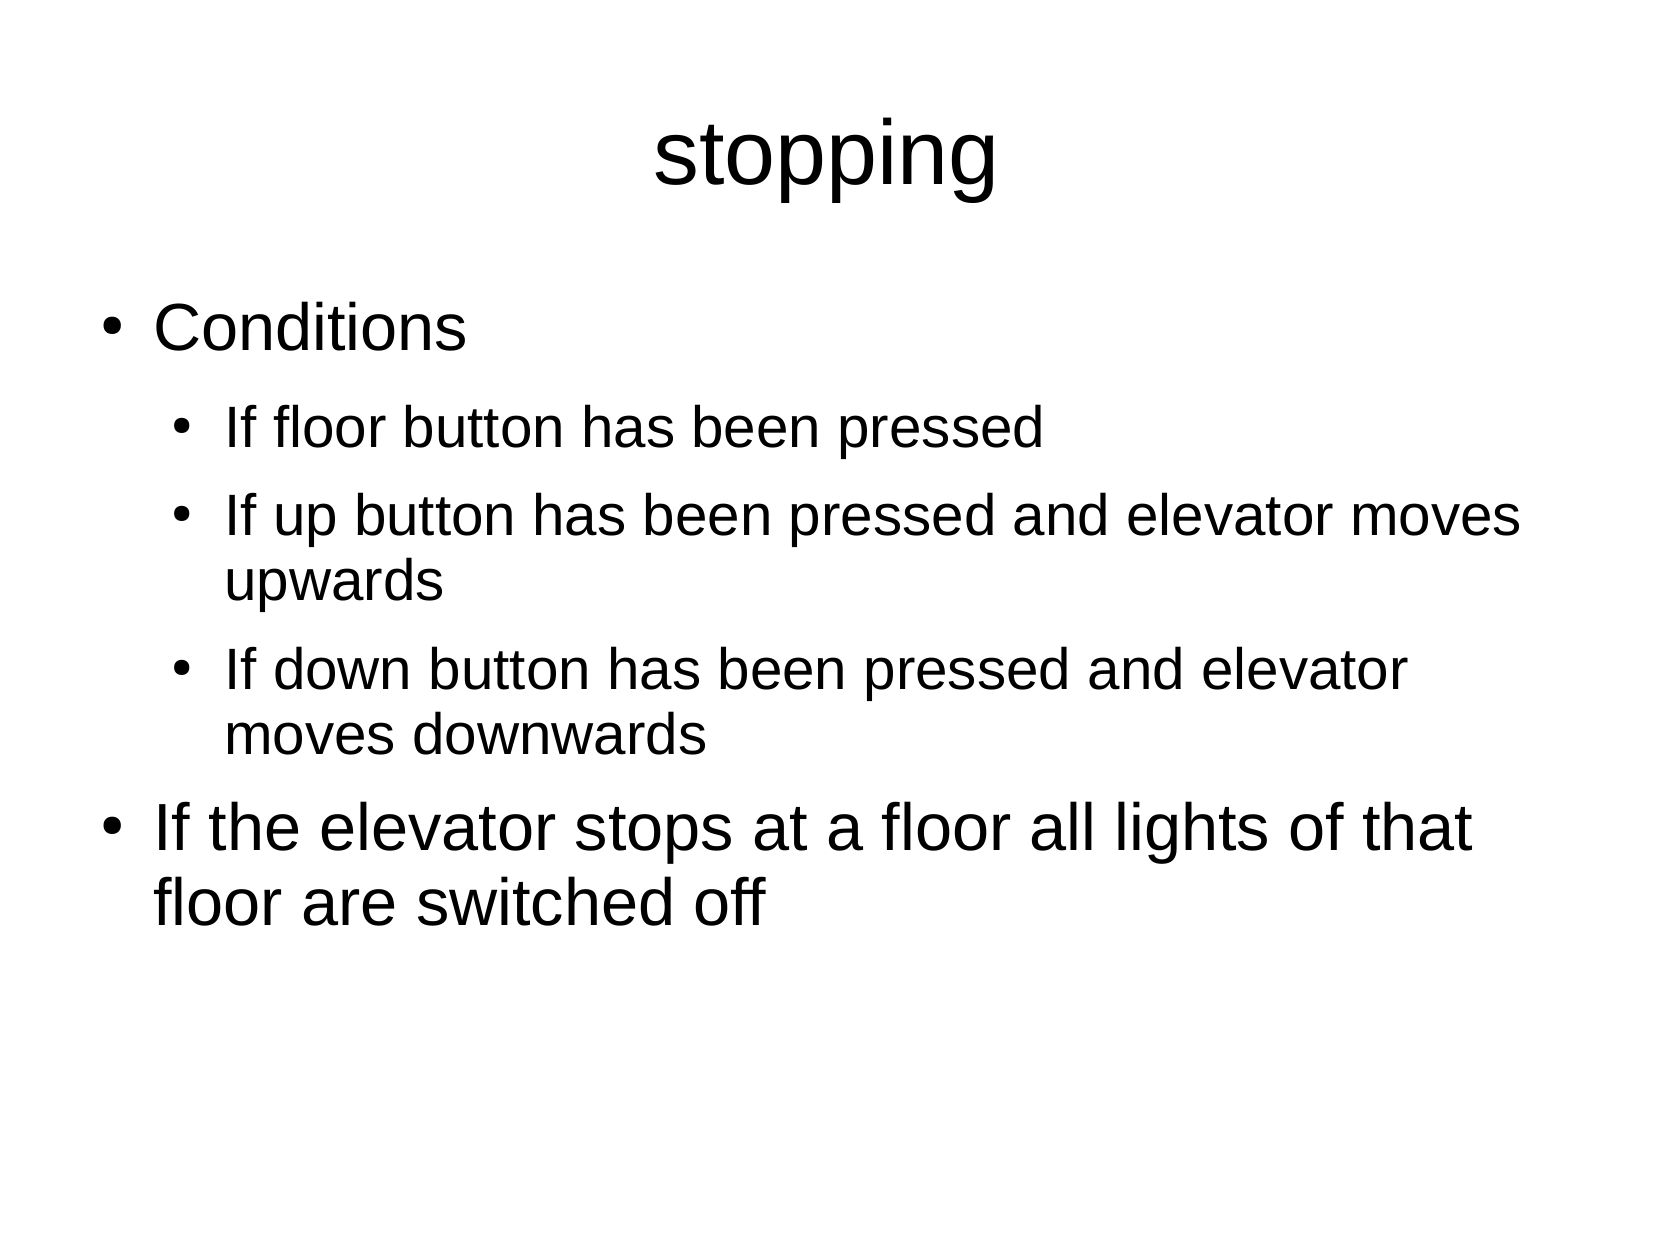

# stopping
Conditions
If floor button has been pressed
If up button has been pressed and elevator moves upwards
If down button has been pressed and elevator moves downwards
If the elevator stops at a floor all lights of that floor are switched off